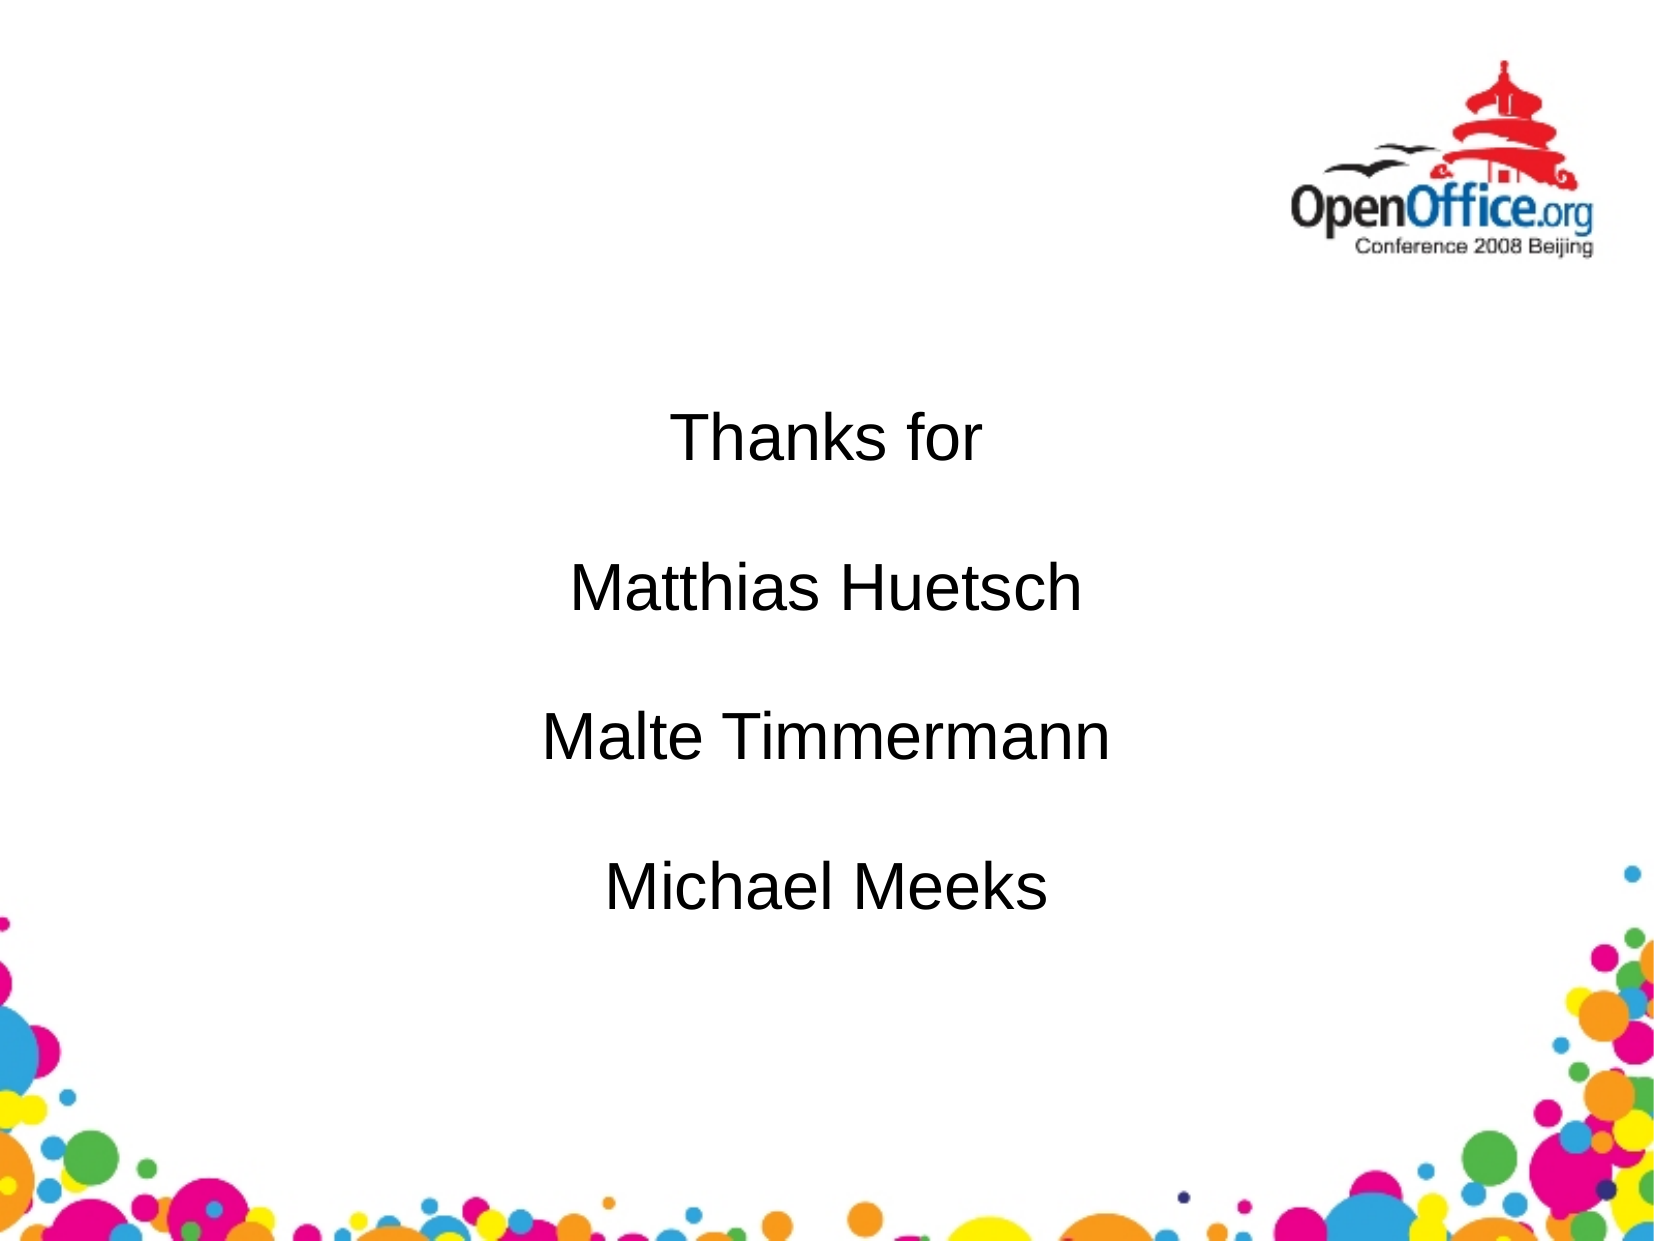

# Thanks for
Matthias Huetsch
Malte Timmermann
Michael Meeks